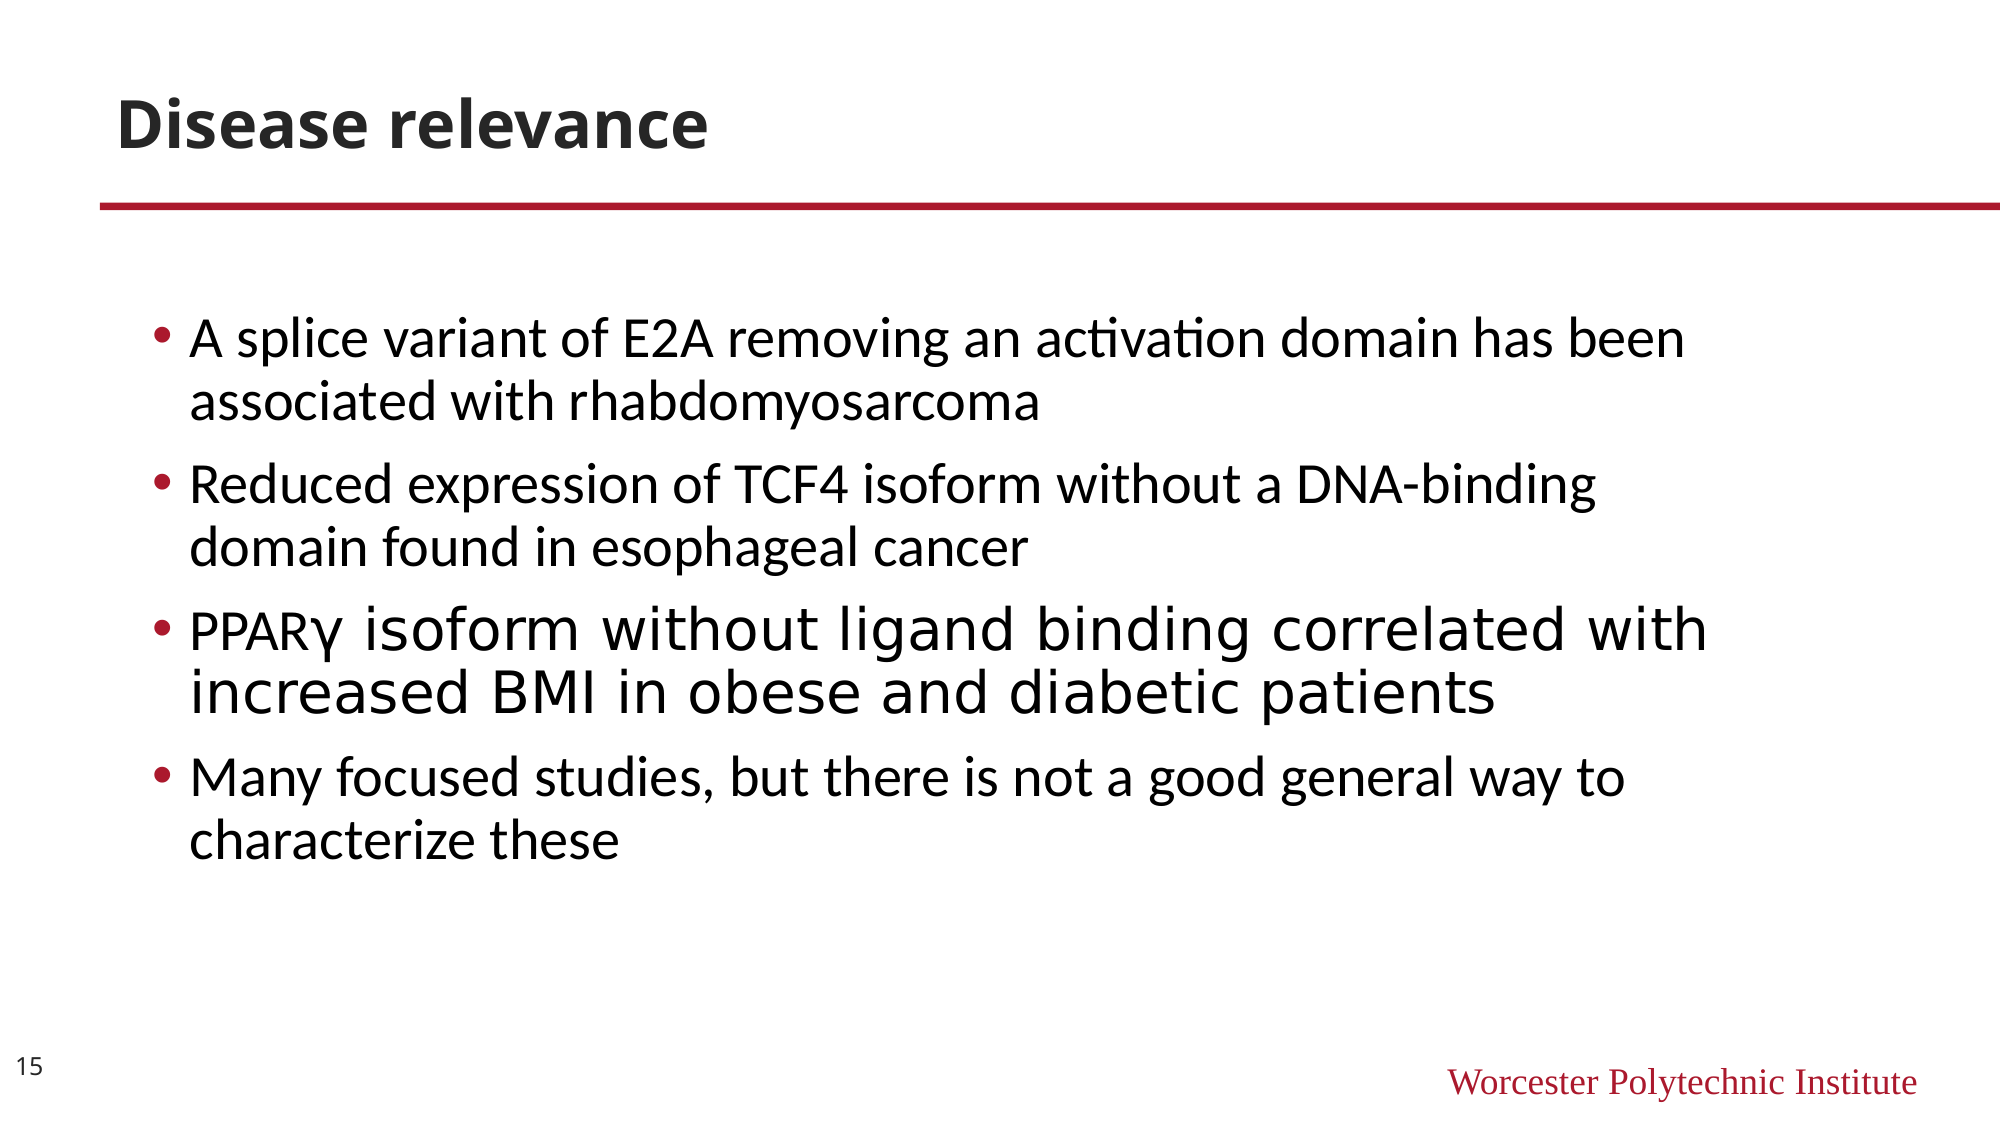

# Disease relevance
A splice variant of E2A removing an activation domain has been associated with rhabdomyosarcoma
Reduced expression of TCF4 isoform without a DNA-binding domain found in esophageal cancer
PPARγ isoform without ligand binding correlated with increased BMI in obese and diabetic patients
Many focused studies, but there is not a good general way to characterize these
15